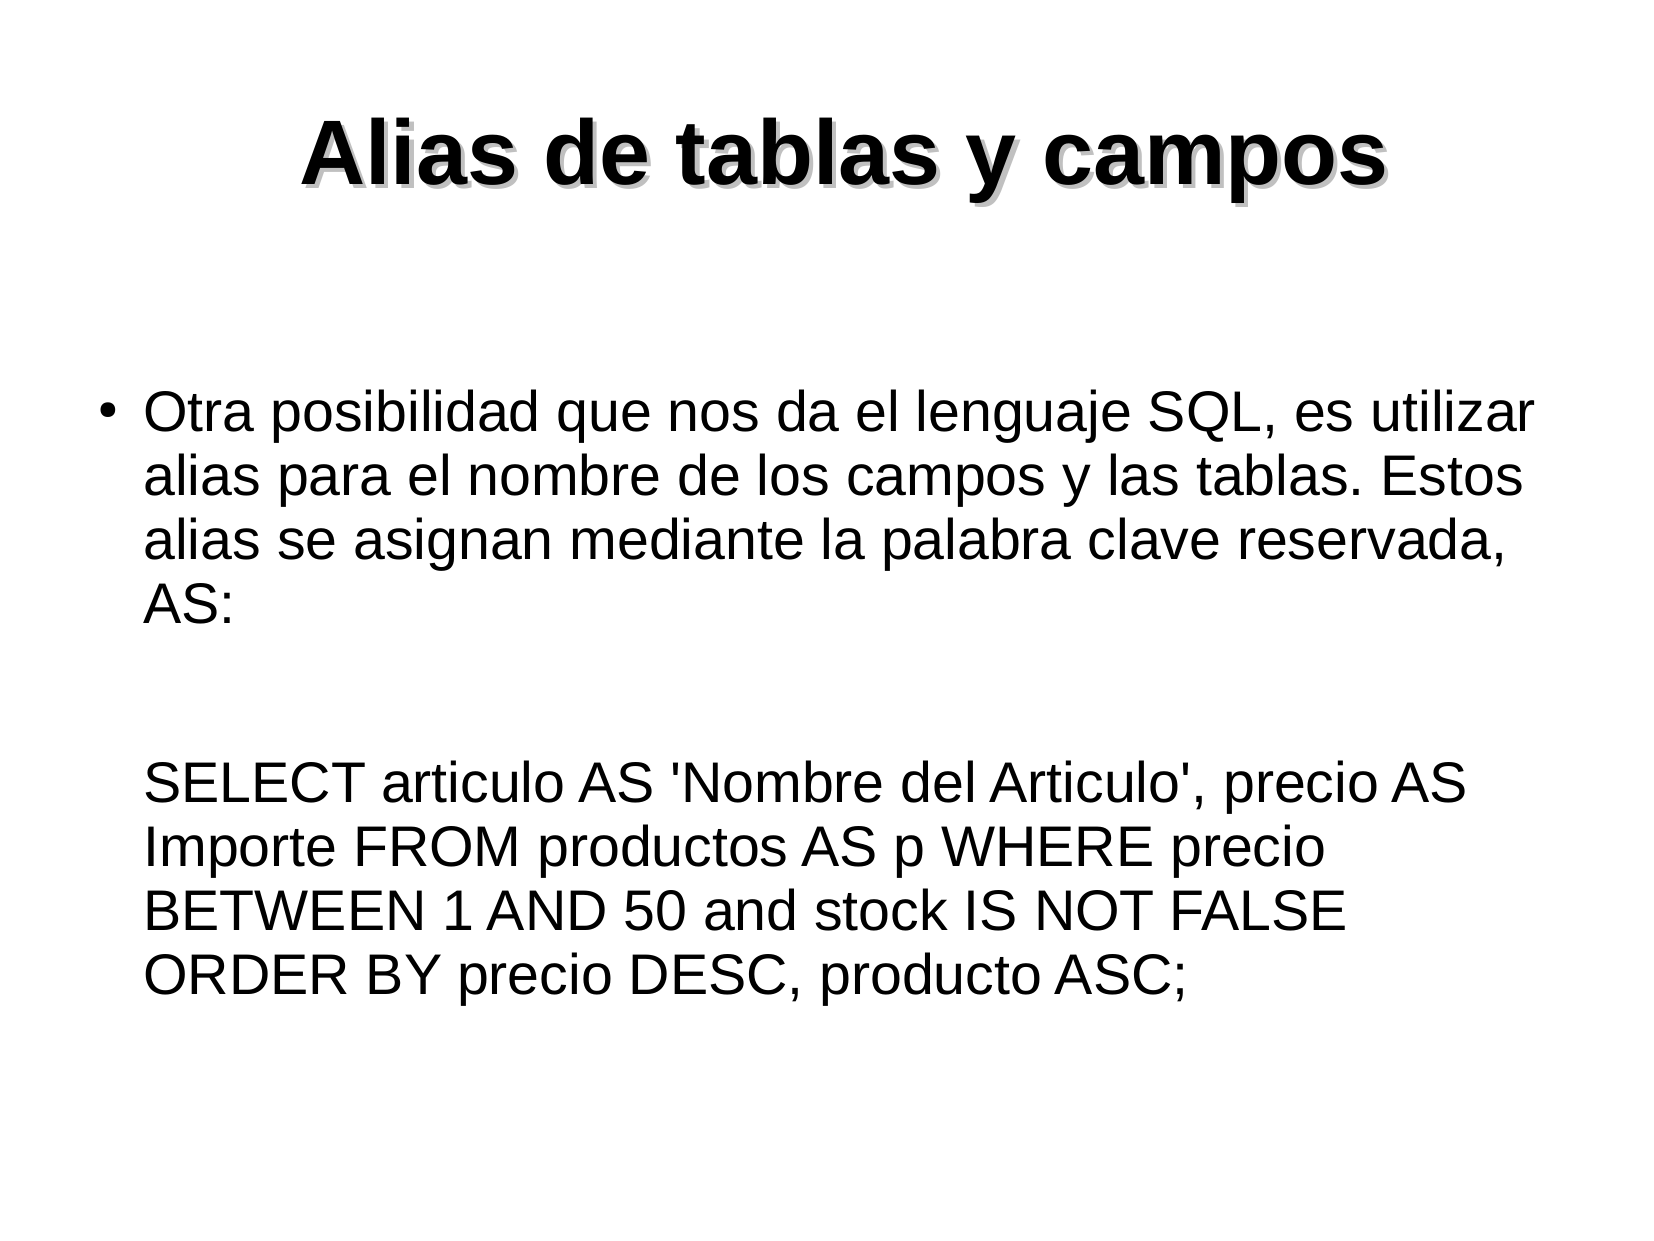

# Alias de tablas y campos
Otra posibilidad que nos da el lenguaje SQL, es utilizar alias para el nombre de los campos y las tablas. Estos alias se asignan mediante la palabra clave reservada, AS:
SELECT articulo AS 'Nombre del Articulo', precio AS Importe FROM productos AS p WHERE precio BETWEEN 1 AND 50 and stock IS NOT FALSE ORDER BY precio DESC, producto ASC;